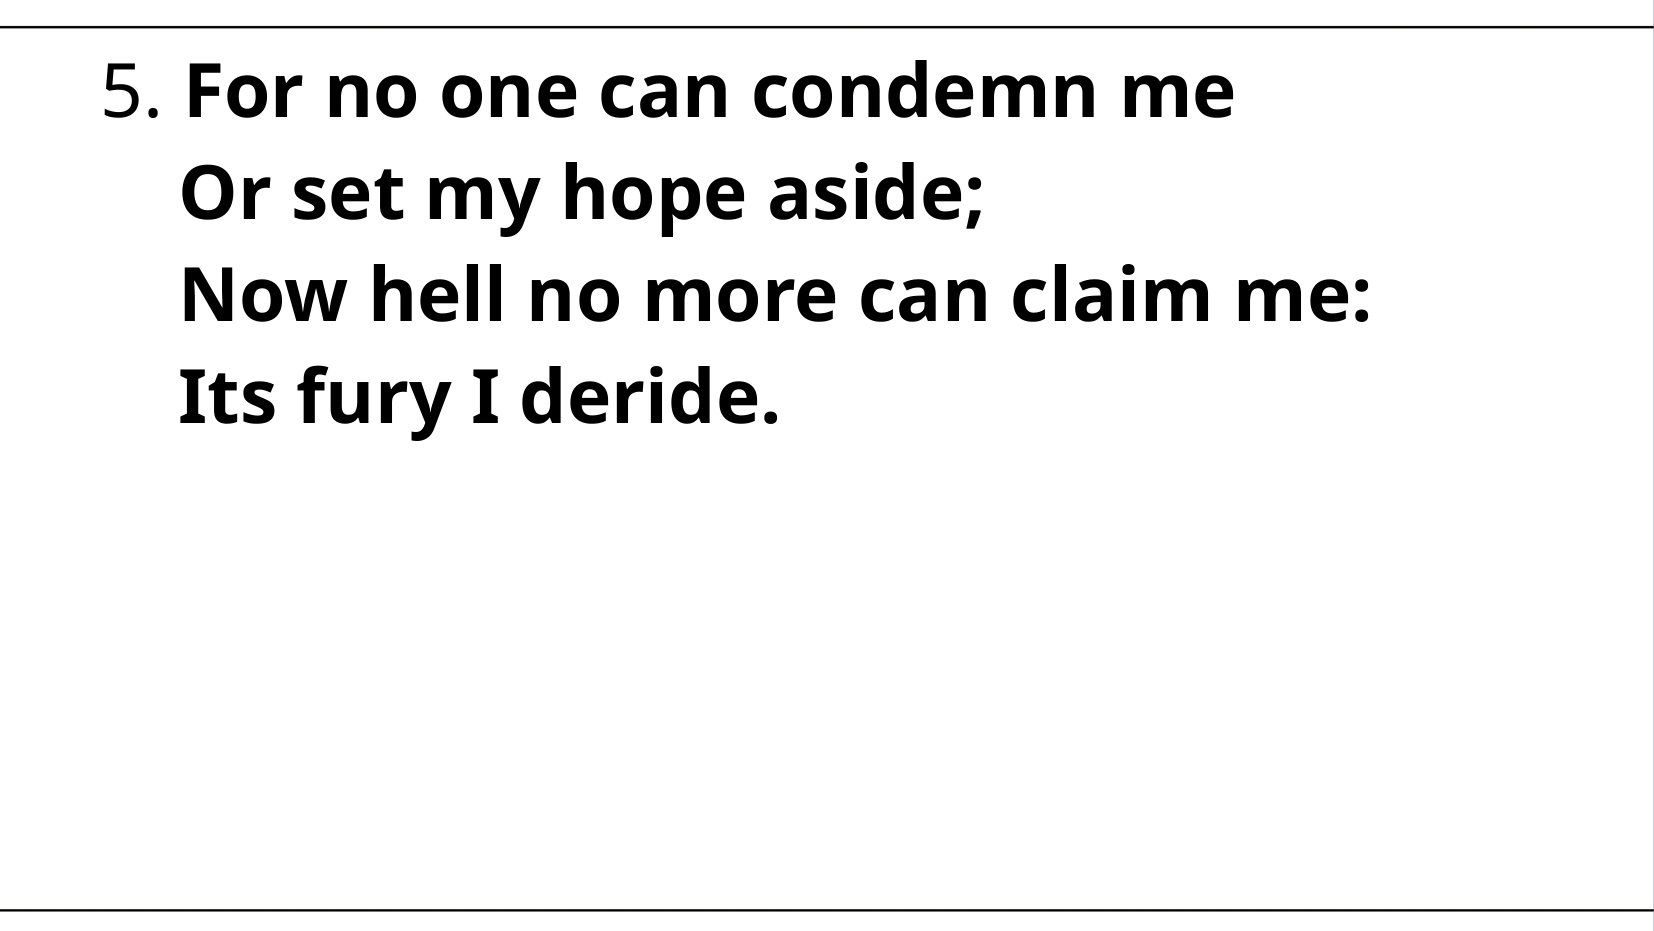

5. For no one can condemn me
 Or set my hope aside;
 Now hell no more can claim me:
 Its fury I deride.